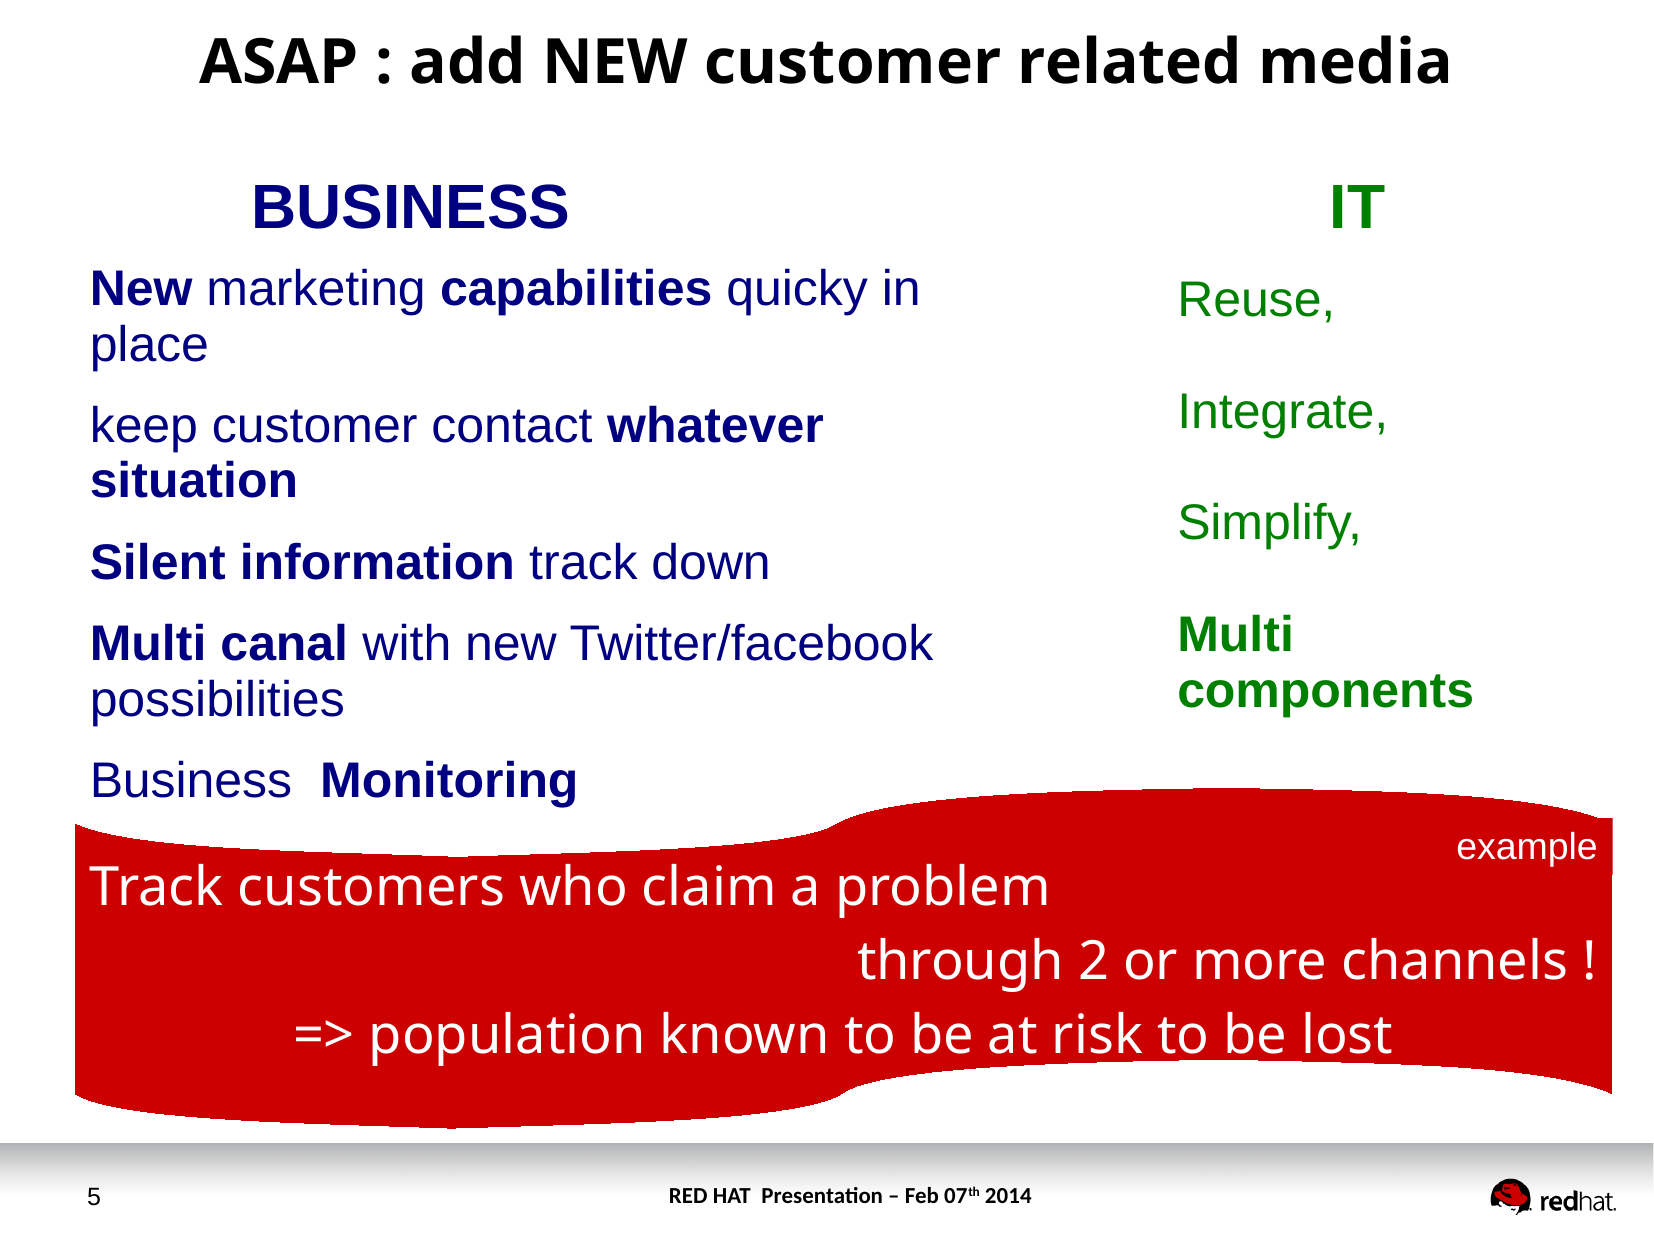

# ASAP : add NEW customer related media BUSINESS IT
New marketing capabilities quicky in place
keep customer contact whatever situation
Silent information track down
Multi canal with new Twitter/facebook possibilities
Business Monitoring
Reuse,
Integrate,
Simplify,
Multi components
Track customers who claim a problem
through 2 or more channels !
 => population known to be at risk to be lost
example